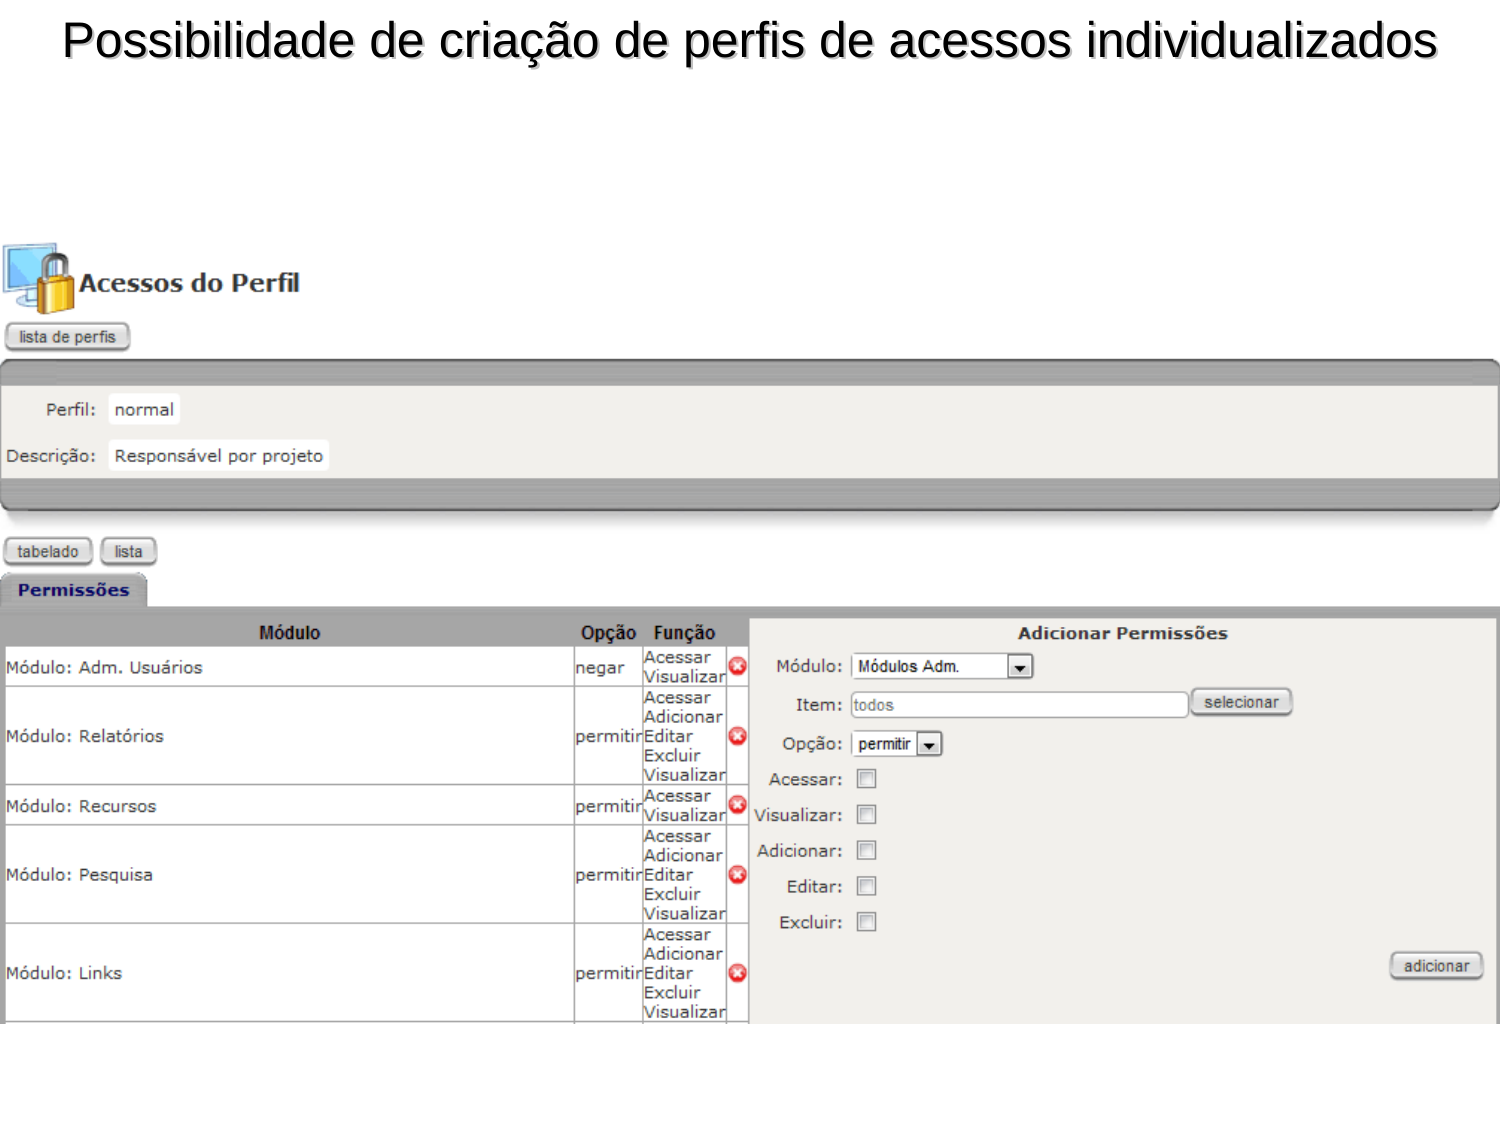

Possibilidade de criação de perfis de acessos individualizados